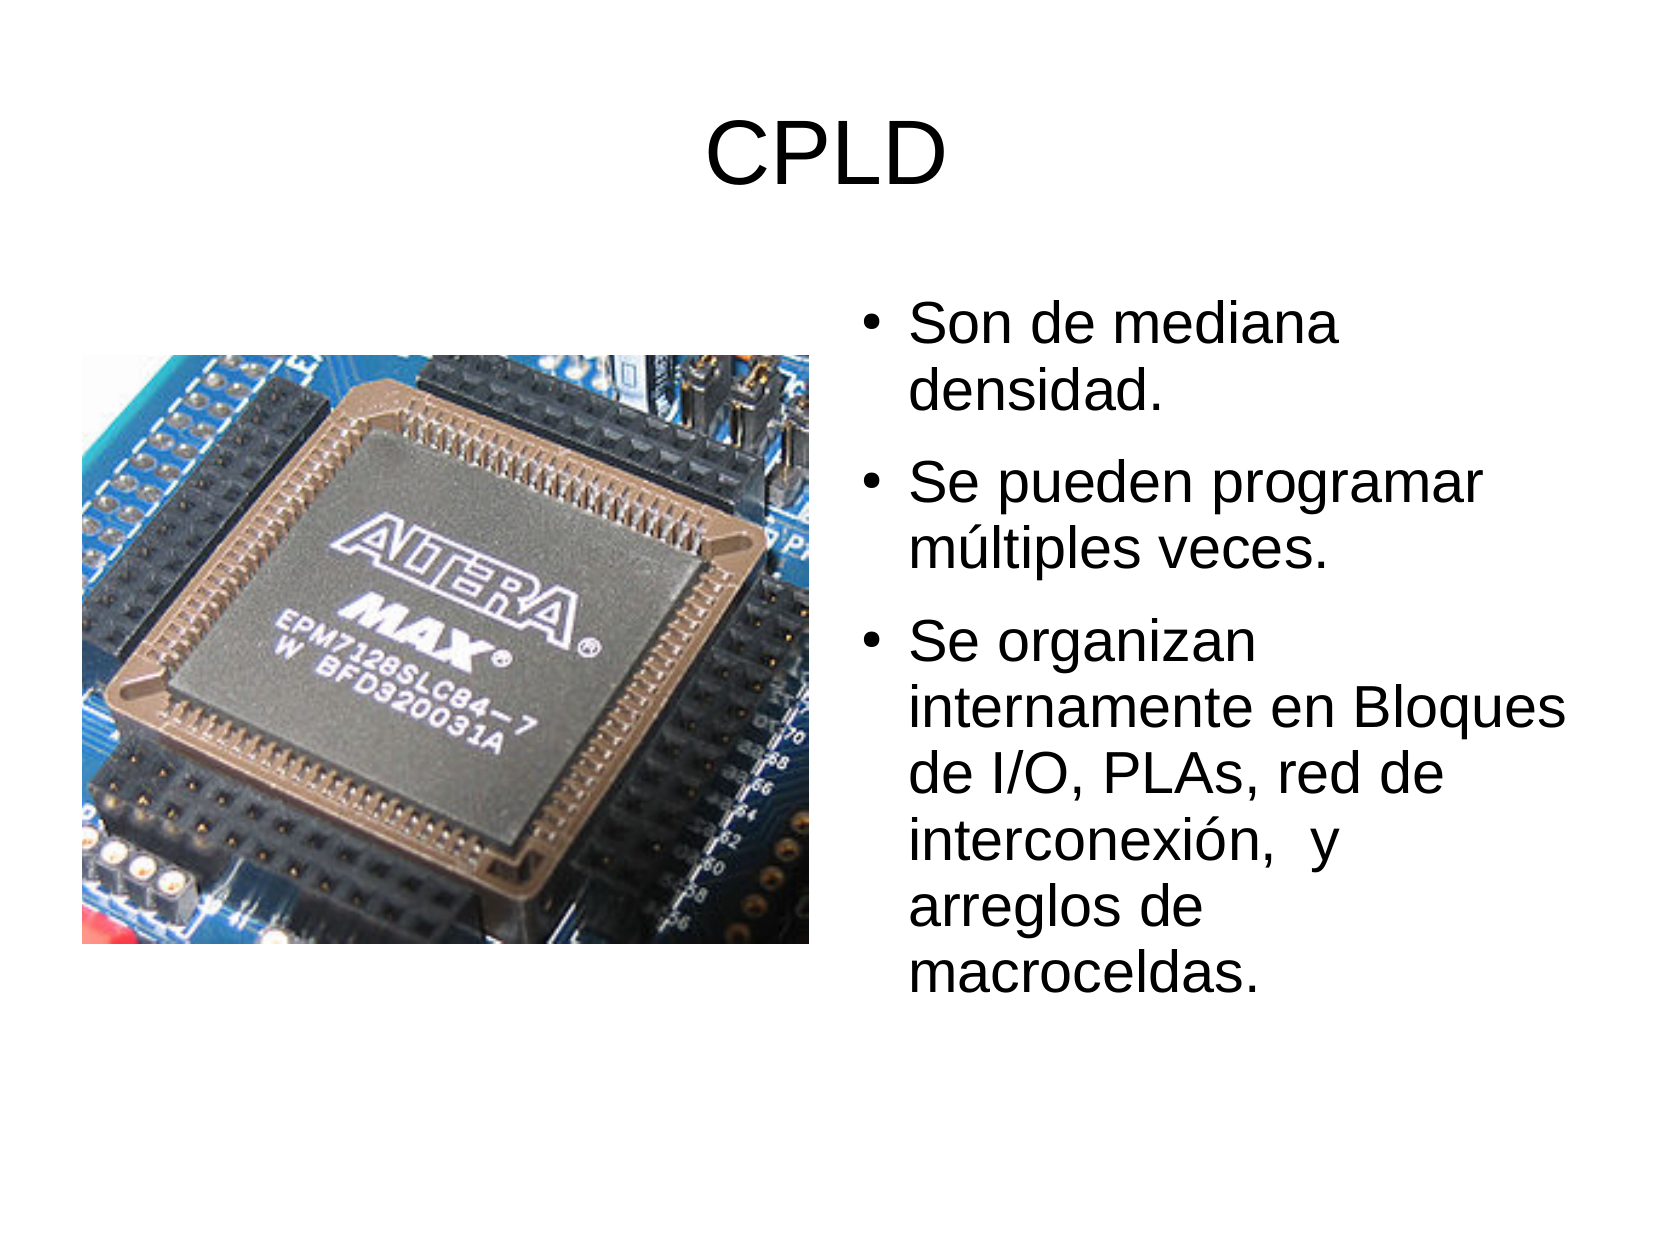

# CPLD
Son de mediana densidad.
Se pueden programar múltiples veces.
Se organizan internamente en Bloques de I/O, PLAs, red de interconexión, y arreglos de macroceldas.